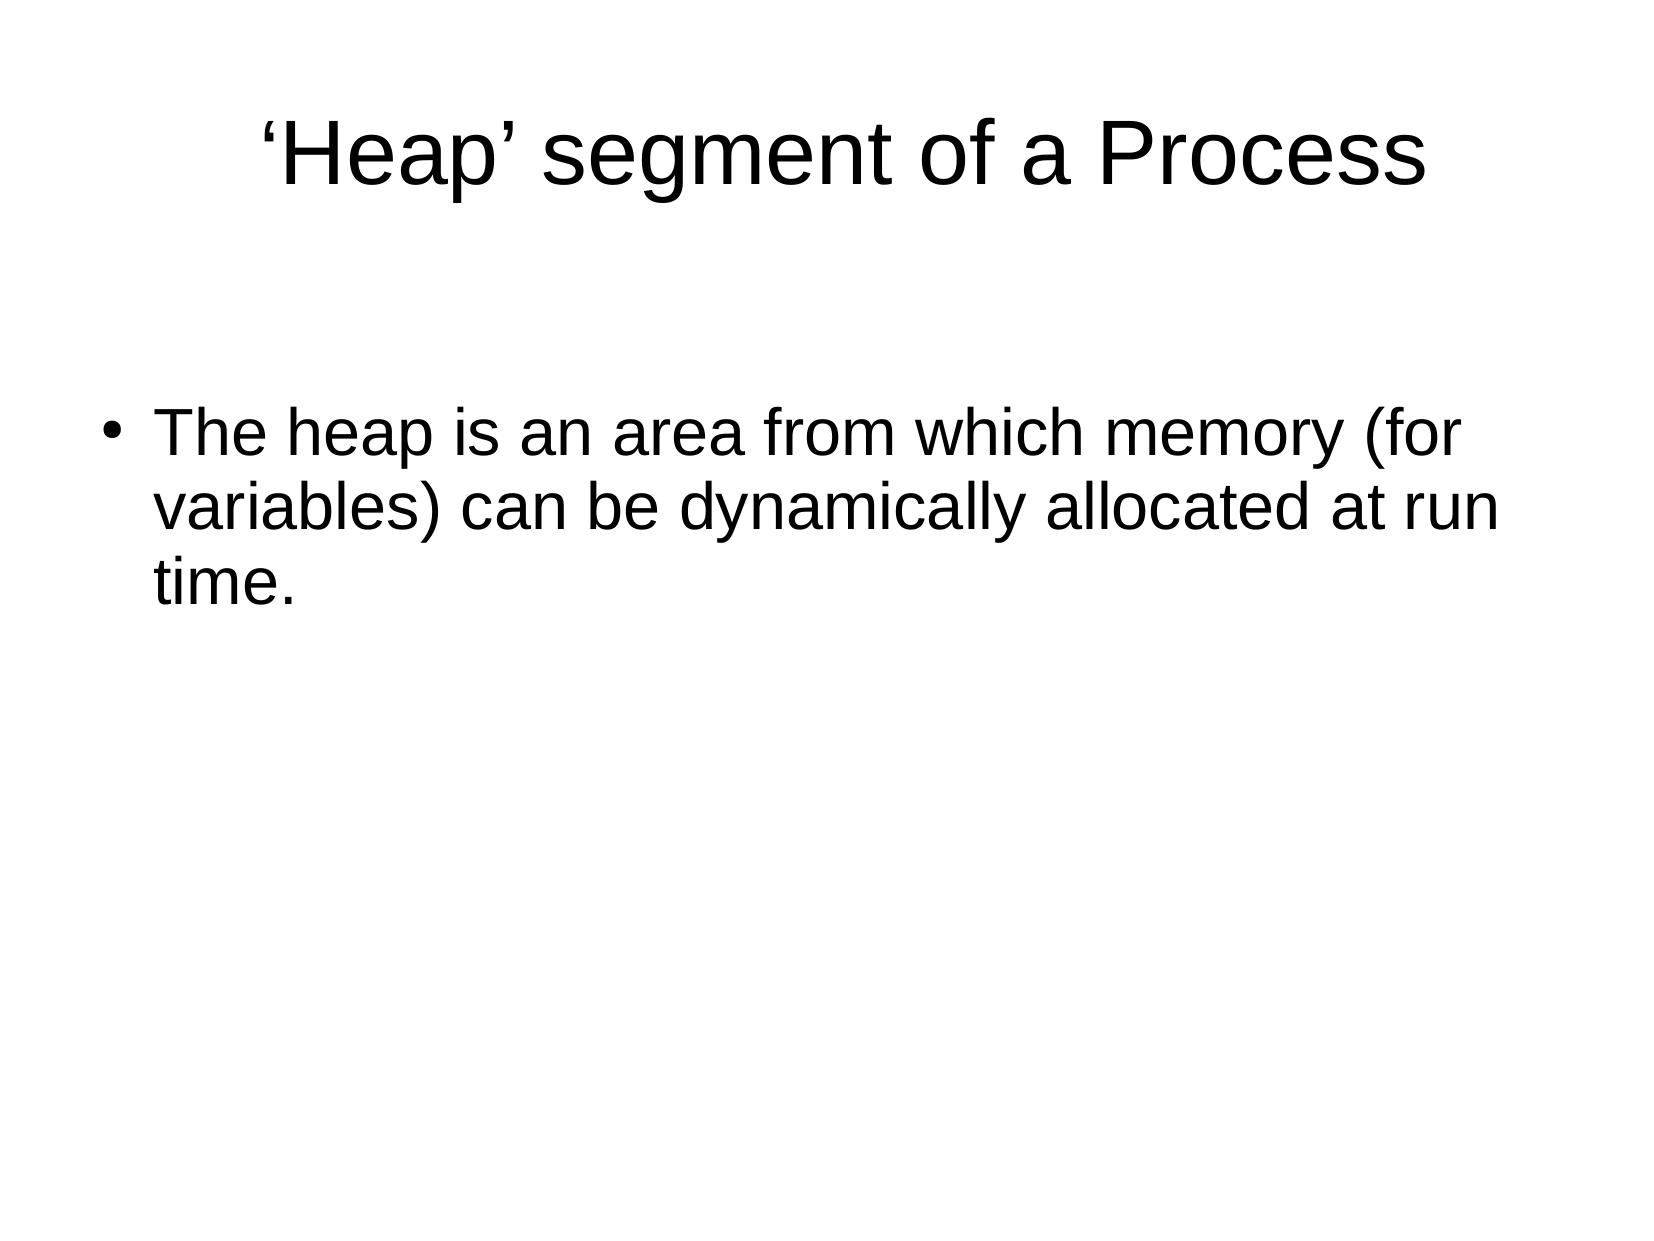

# ‘Heap’ segment of a Process
The heap is an area from which memory (for variables) can be dynamically allocated at run time.